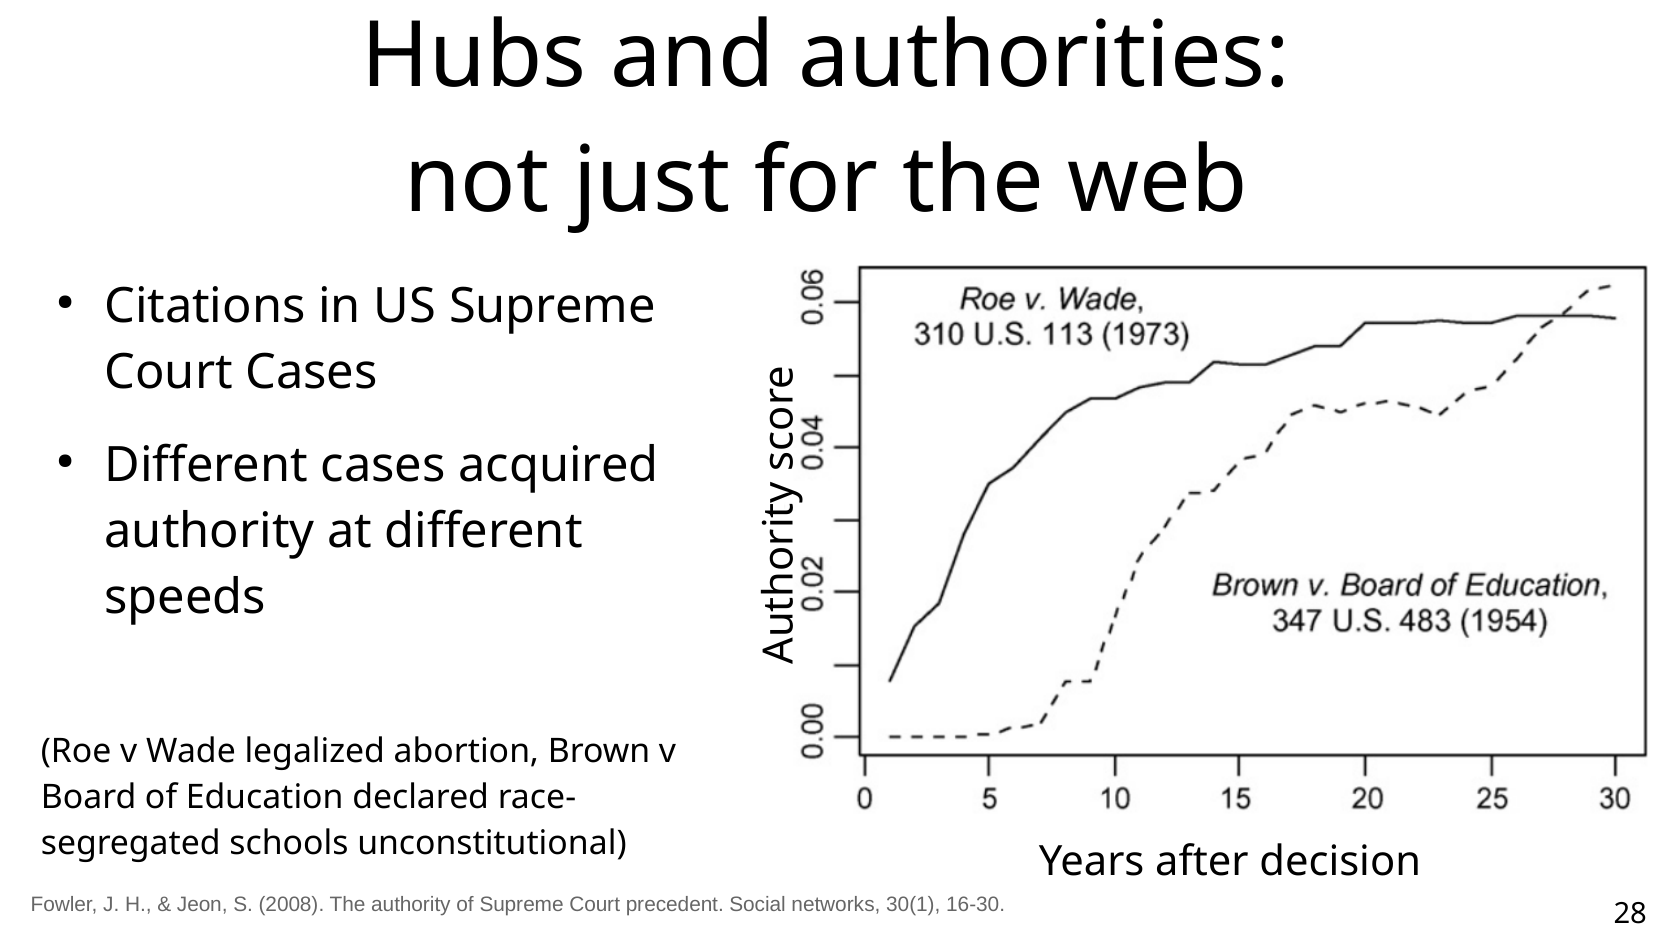

# Hubs and authorities: not just for the web
Citations in US Supreme Court Cases
Different cases acquired authority at different speeds
(Roe v Wade legalized abortion, Brown v Board of Education declared race-segregated schools unconstitutional)
Authority score
Years after decision
Fowler, J. H., & Jeon, S. (2008). The authority of Supreme Court precedent. Social networks, 30(1), 16-30.
28